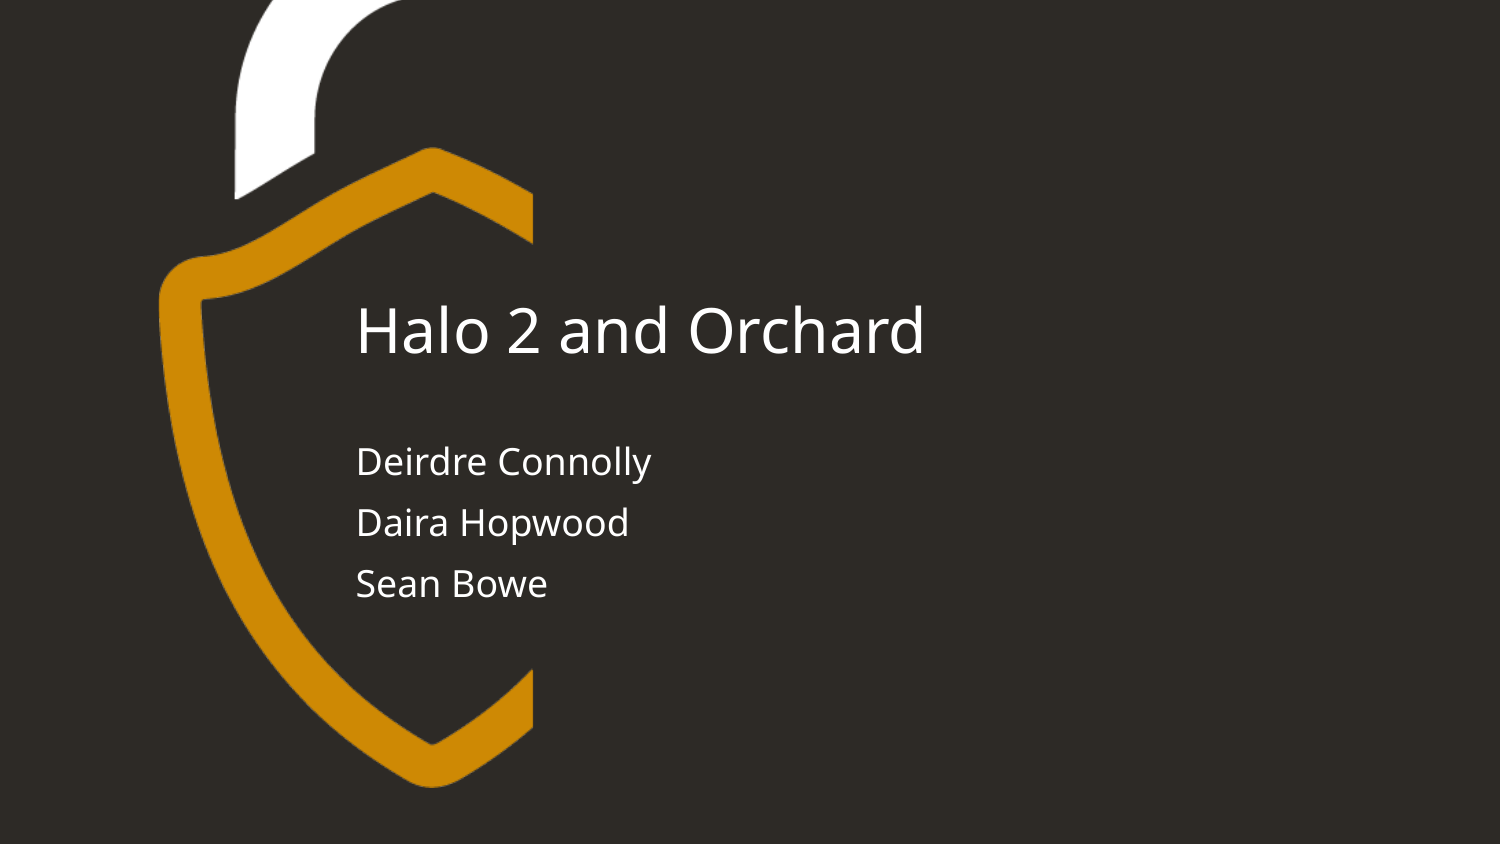

# Halo 2 and Orchard
Deirdre Connolly
Daira Hopwood
Sean Bowe